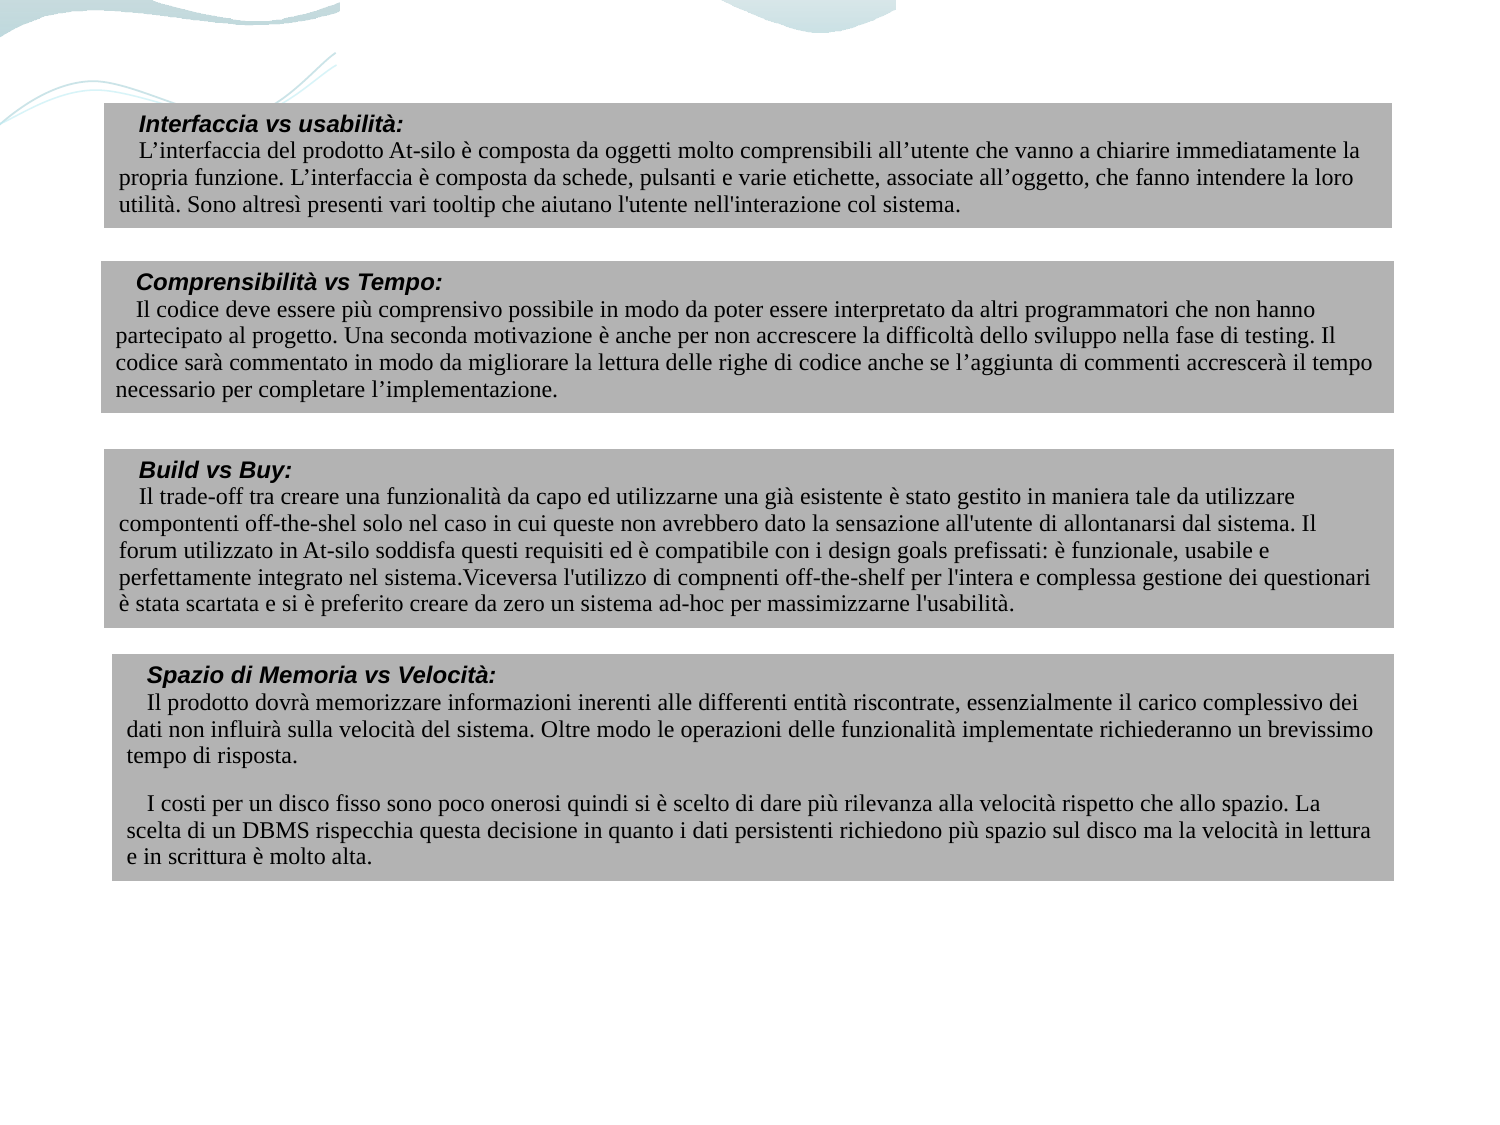

| Interfaccia vs usabilità: L’interfaccia del prodotto At-silo è composta da oggetti molto comprensibili all’utente che vanno a chiarire immediatamente la propria funzione. L’interfaccia è composta da schede, pulsanti e varie etichette, associate all’oggetto, che fanno intendere la loro utilità. Sono altresì presenti vari tooltip che aiutano l'utente nell'interazione col sistema. |
| --- |
| Comprensibilità vs Tempo: Il codice deve essere più comprensivo possibile in modo da poter essere interpretato da altri programmatori che non hanno partecipato al progetto. Una seconda motivazione è anche per non accrescere la difficoltà dello sviluppo nella fase di testing. Il codice sarà commentato in modo da migliorare la lettura delle righe di codice anche se l’aggiunta di commenti accrescerà il tempo necessario per completare l’implementazione. |
| --- |
| Build vs Buy: Il trade-off tra creare una funzionalità da capo ed utilizzarne una già esistente è stato gestito in maniera tale da utilizzare compontenti off-the-shel solo nel caso in cui queste non avrebbero dato la sensazione all'utente di allontanarsi dal sistema. Il forum utilizzato in At-silo soddisfa questi requisiti ed è compatibile con i design goals prefissati: è funzionale, usabile e perfettamente integrato nel sistema.Viceversa l'utilizzo di compnenti off-the-shelf per l'intera e complessa gestione dei questionari è stata scartata e si è preferito creare da zero un sistema ad-hoc per massimizzarne l'usabilità. |
| --- |
| Spazio di Memoria vs Velocità: Il prodotto dovrà memorizzare informazioni inerenti alle differenti entità riscontrate, essenzialmente il carico complessivo dei dati non influirà sulla velocità del sistema. Oltre modo le operazioni delle funzionalità implementate richiederanno un brevissimo tempo di risposta. I costi per un disco fisso sono poco onerosi quindi si è scelto di dare più rilevanza alla velocità rispetto che allo spazio. La scelta di un DBMS rispecchia questa decisione in quanto i dati persistenti richiedono più spazio sul disco ma la velocità in lettura e in scrittura è molto alta. |
| --- |